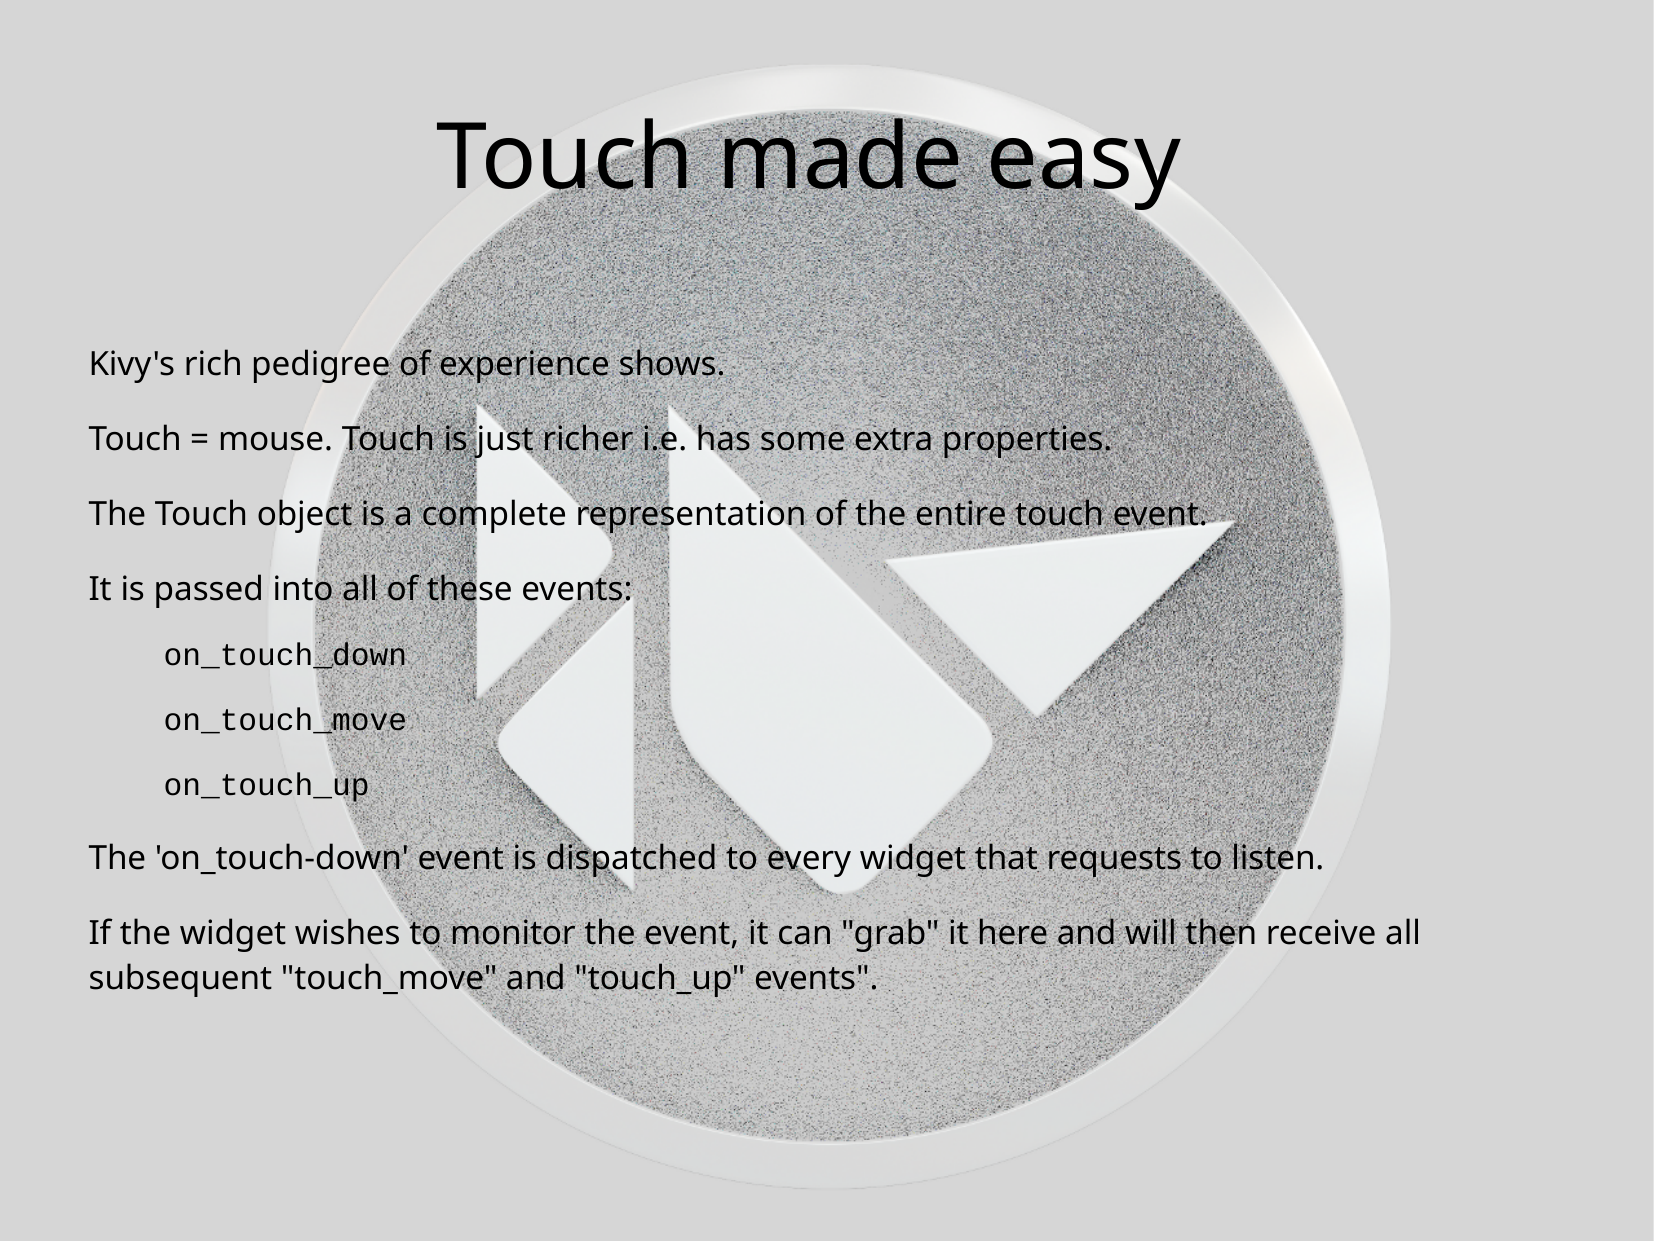

# Touch made easy
Kivy's rich pedigree of experience shows.
Touch = mouse. Touch is just richer i.e. has some extra properties.
The Touch object is a complete representation of the entire touch event.
It is passed into all of these events:
 on_touch_down
 on_touch_move
 on_touch_up
The 'on_touch-down' event is dispatched to every widget that requests to listen.
If the widget wishes to monitor the event, it can "grab" it here and will then receive all subsequent "touch_move" and "touch_up" events".